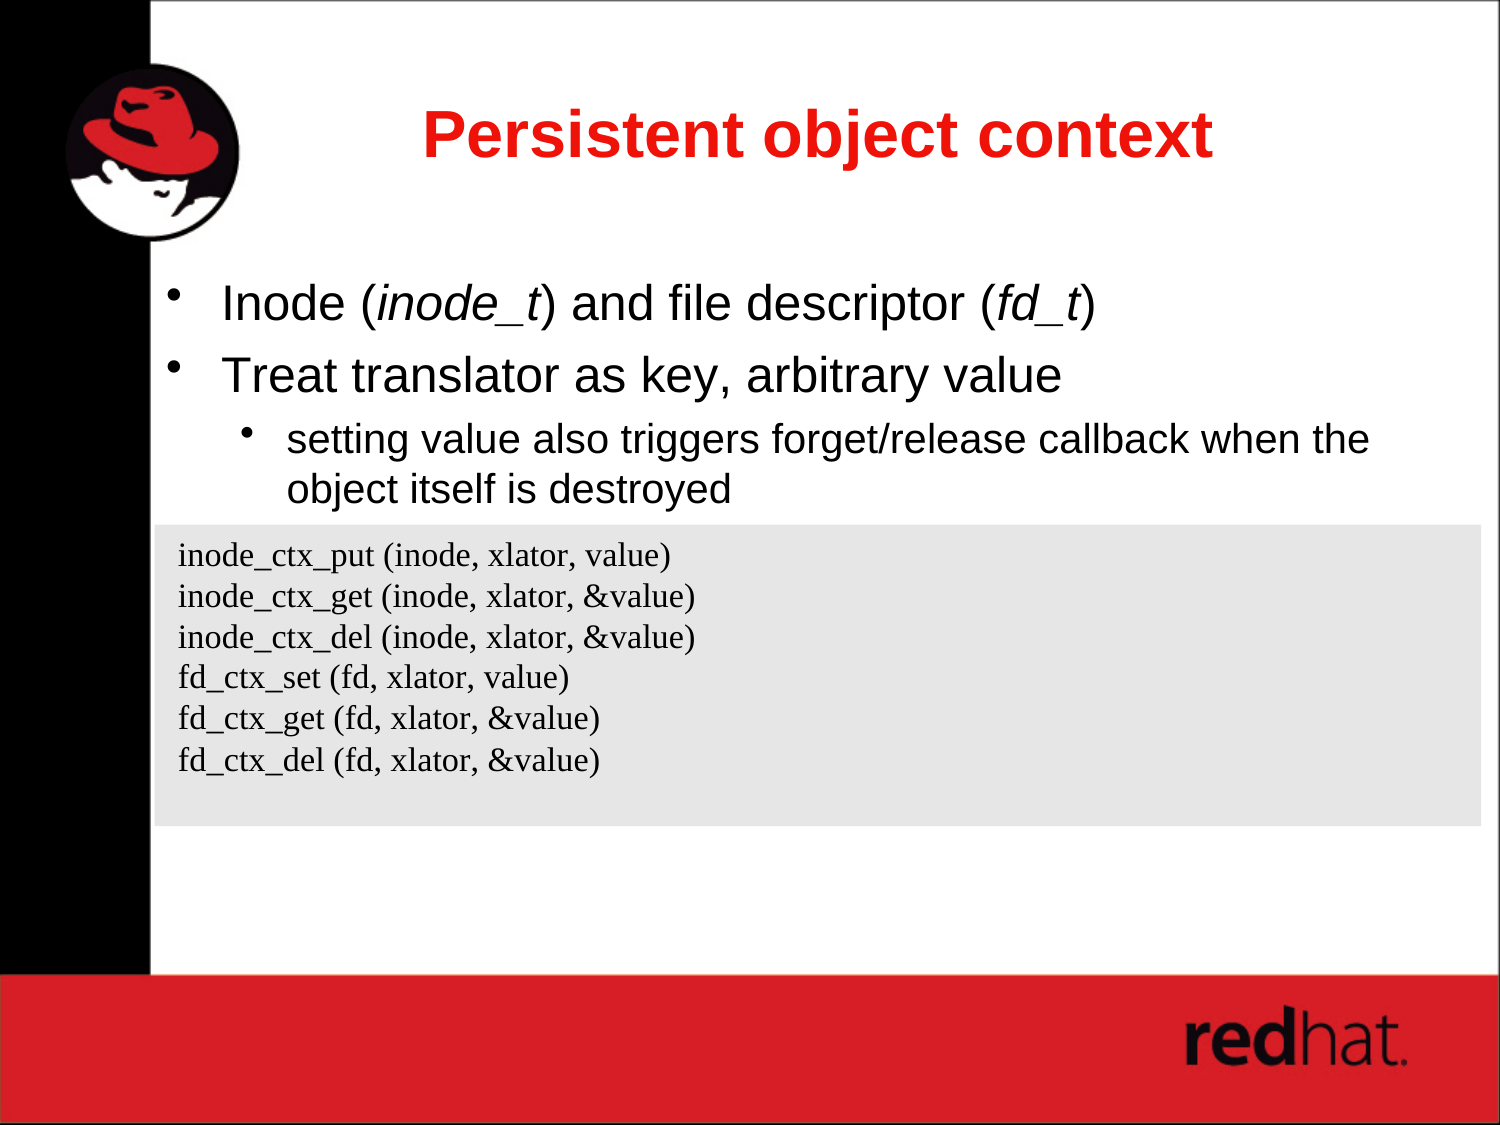

# Persistent object context
Inode (inode_t) and file descriptor (fd_t)
Treat translator as key, arbitrary value
setting value also triggers forget/release callback when the object itself is destroyed
 inode_ctx_put (inode, xlator, value)
 inode_ctx_get (inode, xlator, &value)
 inode_ctx_del (inode, xlator, &value)
 fd_ctx_set (fd, xlator, value)
 fd_ctx_get (fd, xlator, &value)
 fd_ctx_del (fd, xlator, &value)